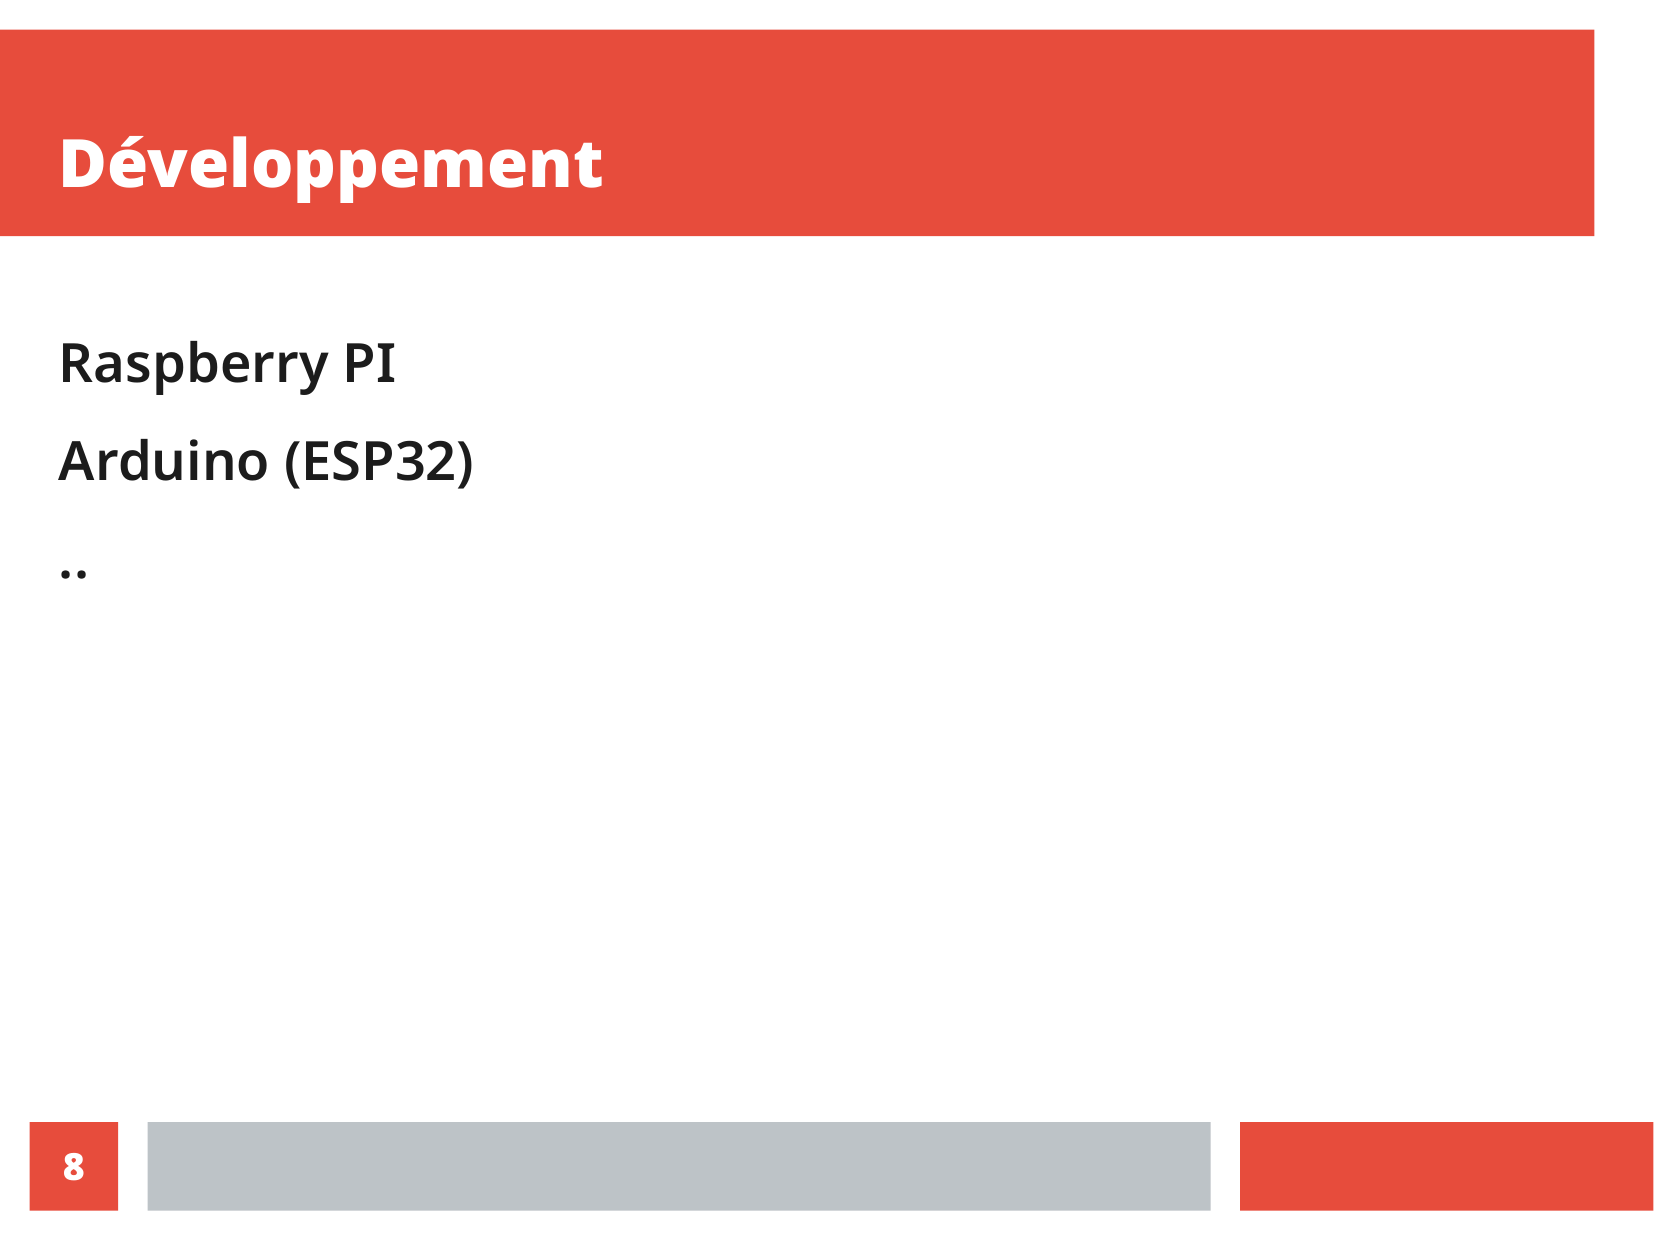

# Développement
Raspberry PI
Arduino (ESP32)
..
8